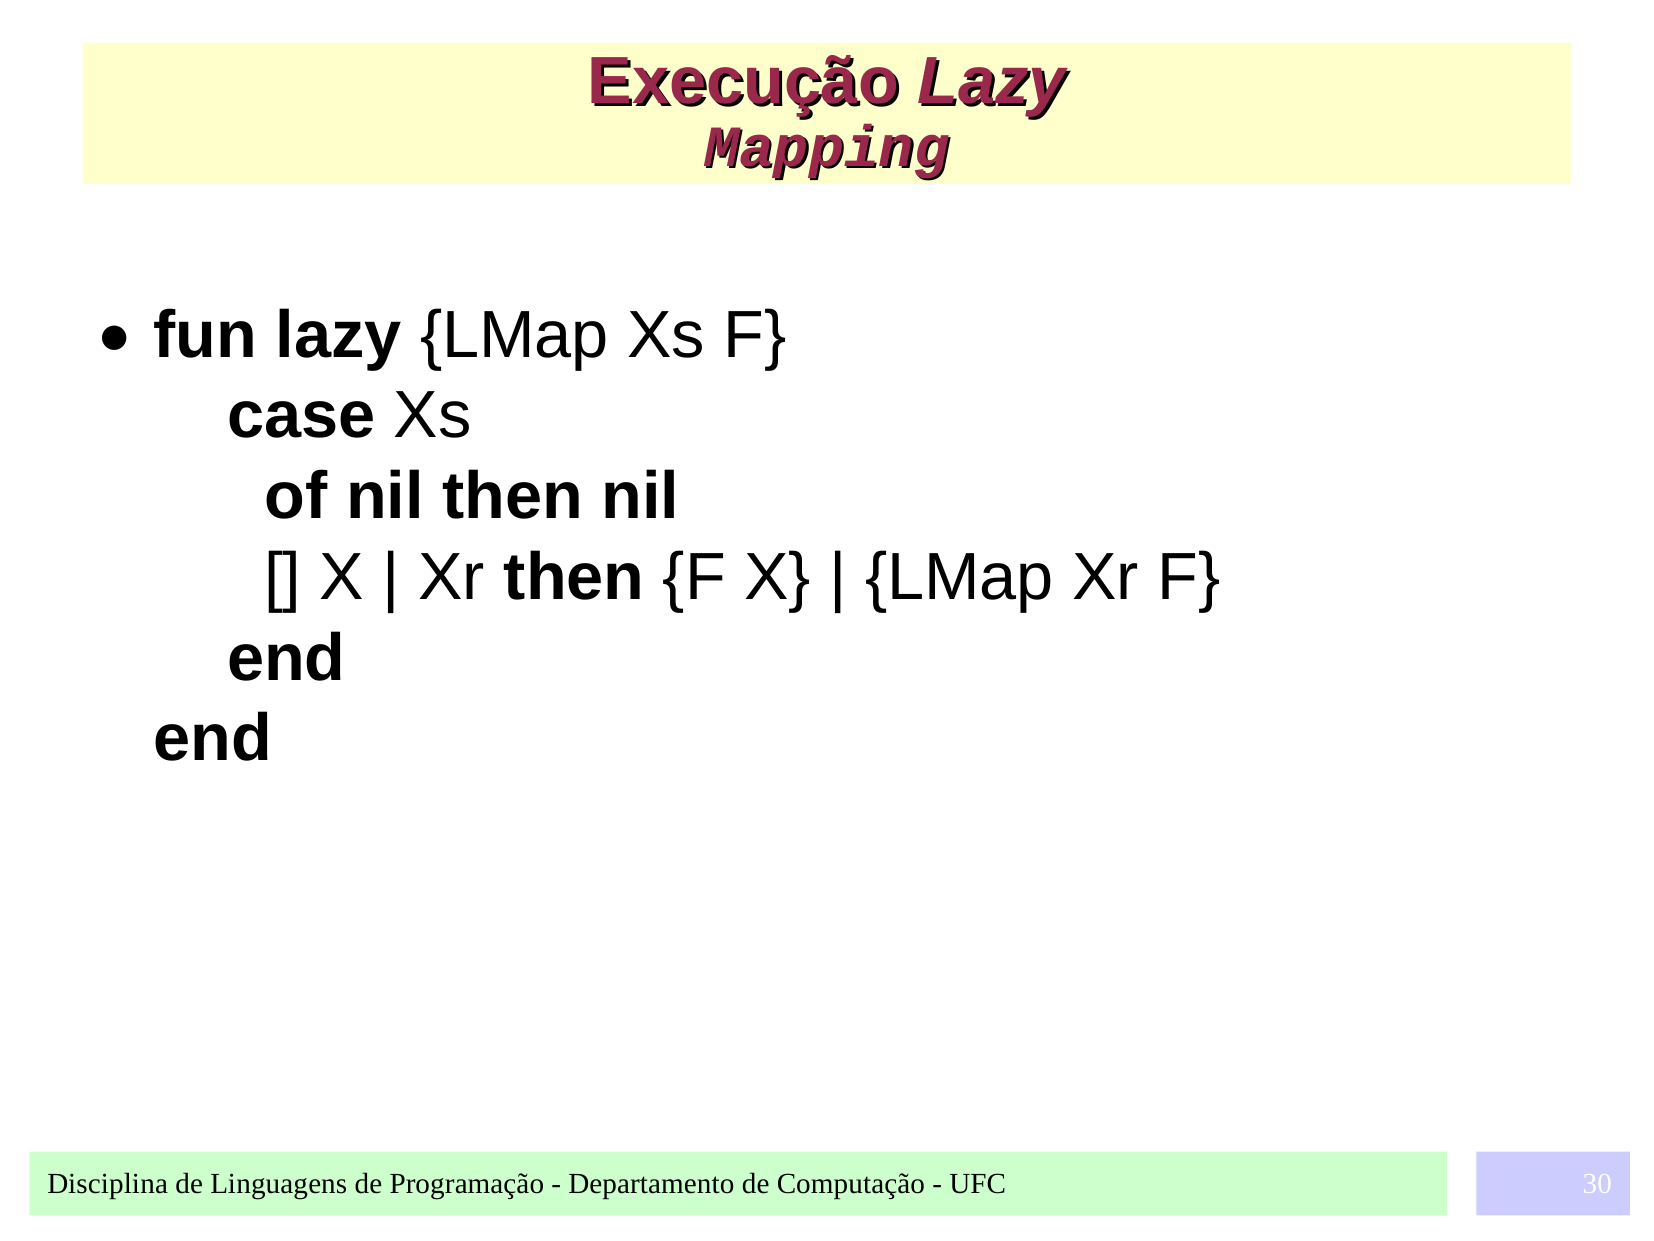

# Execução Lazy Mapping
fun lazy {LMap Xs F}
	case Xs
 of nil then nil
	 [] X | Xr then {F X} | {LMap Xr F}
	end
end
Disciplina de Linguagens de Programação - Departamento de Computação - UFC
30